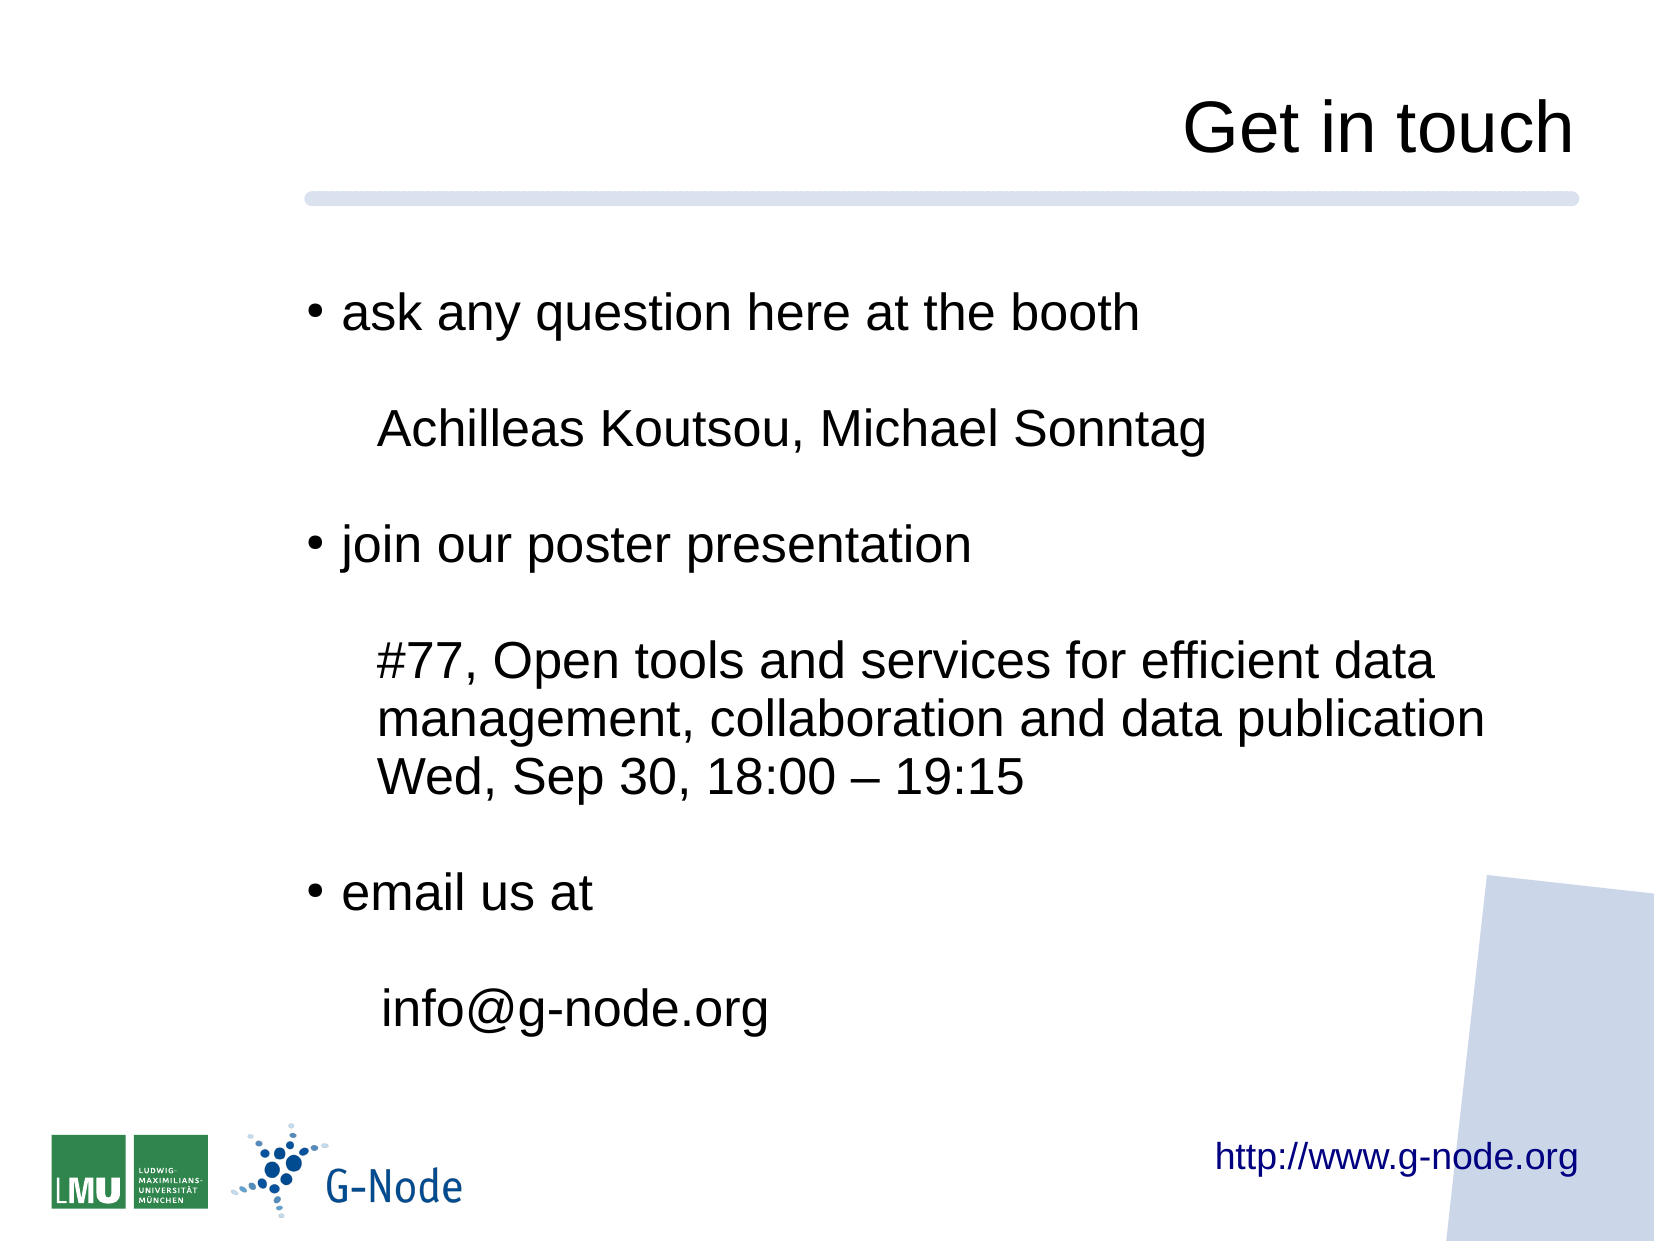

Get in touch
ask any question here at the booth
Achilleas Koutsou, Michael Sonntag
join our poster presentation
#77, Open tools and services for efficient data management, collaboration and data publication
Wed, Sep 30, 18:00 – 19:15
email us at
	info@g-node.org
http://www.g-node.org